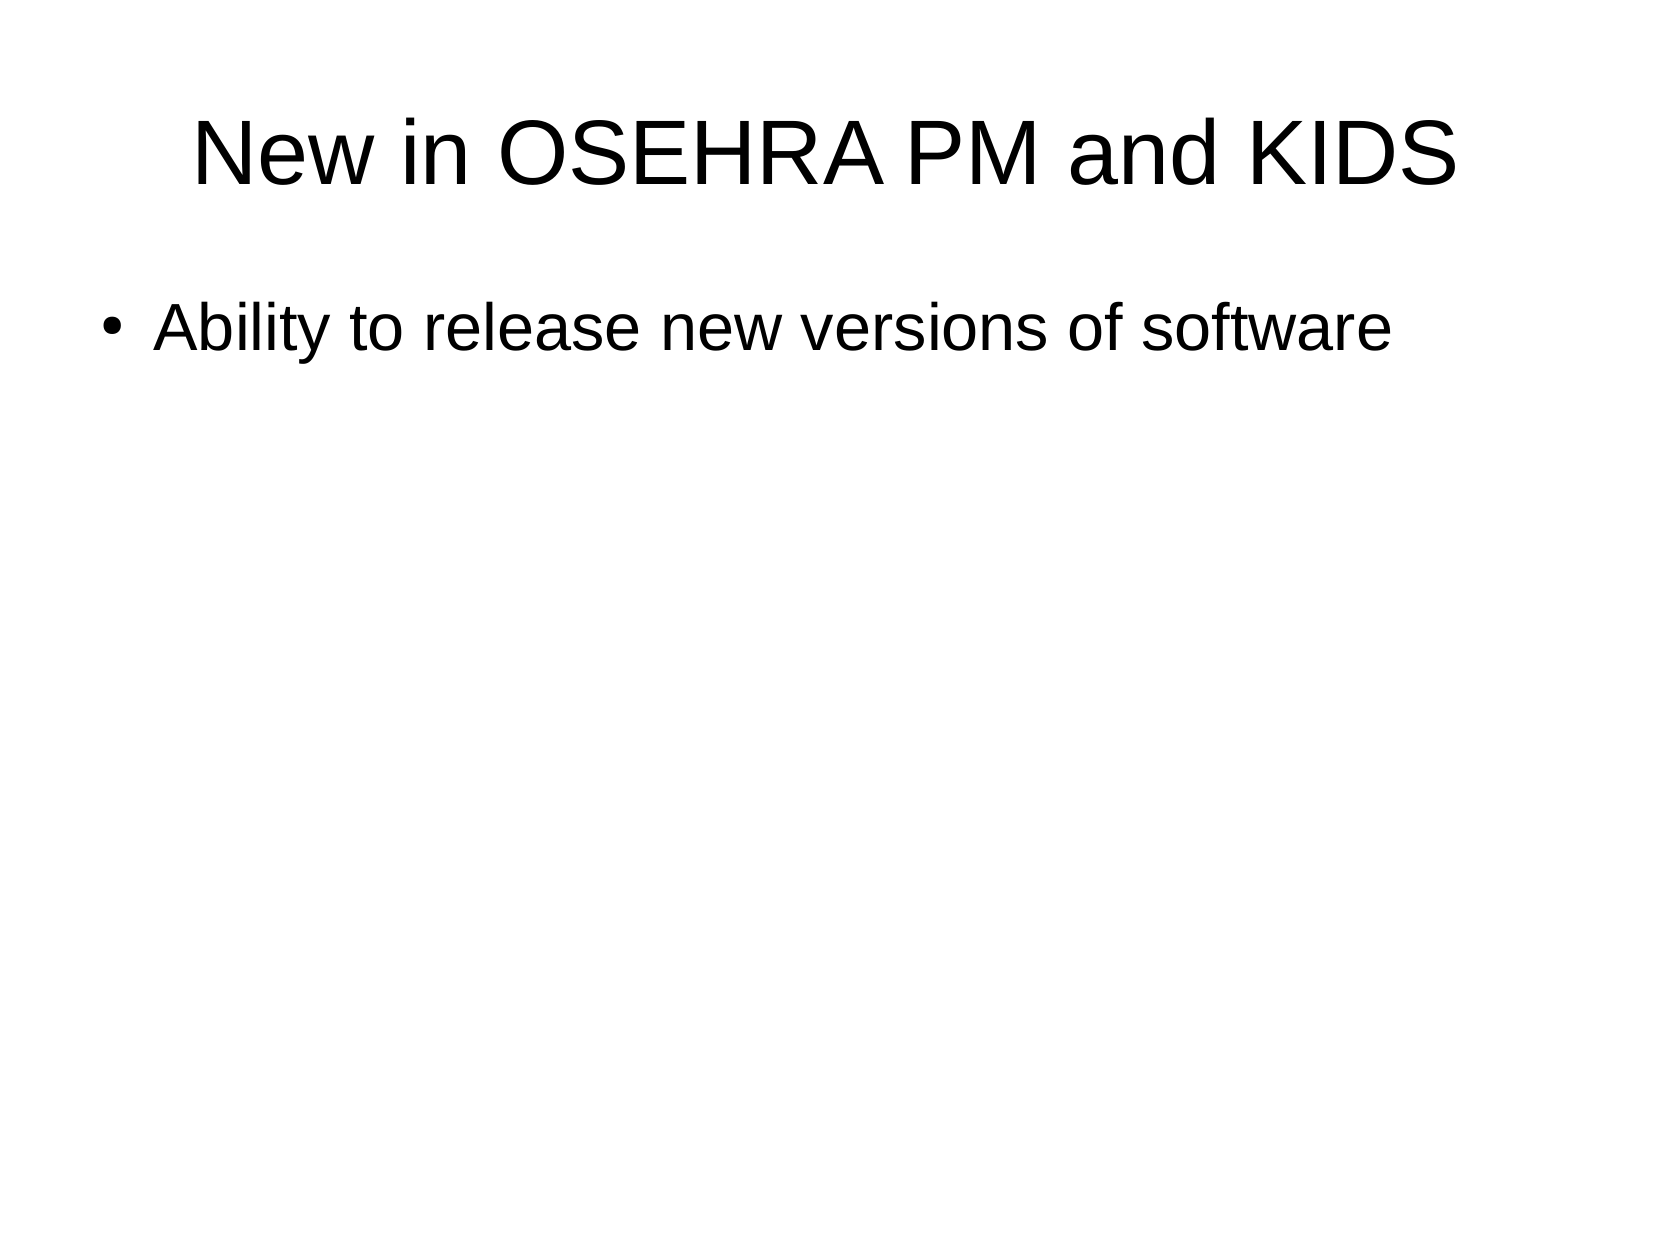

# New in OSEHRA PM and KIDS
Ability to release new versions of software